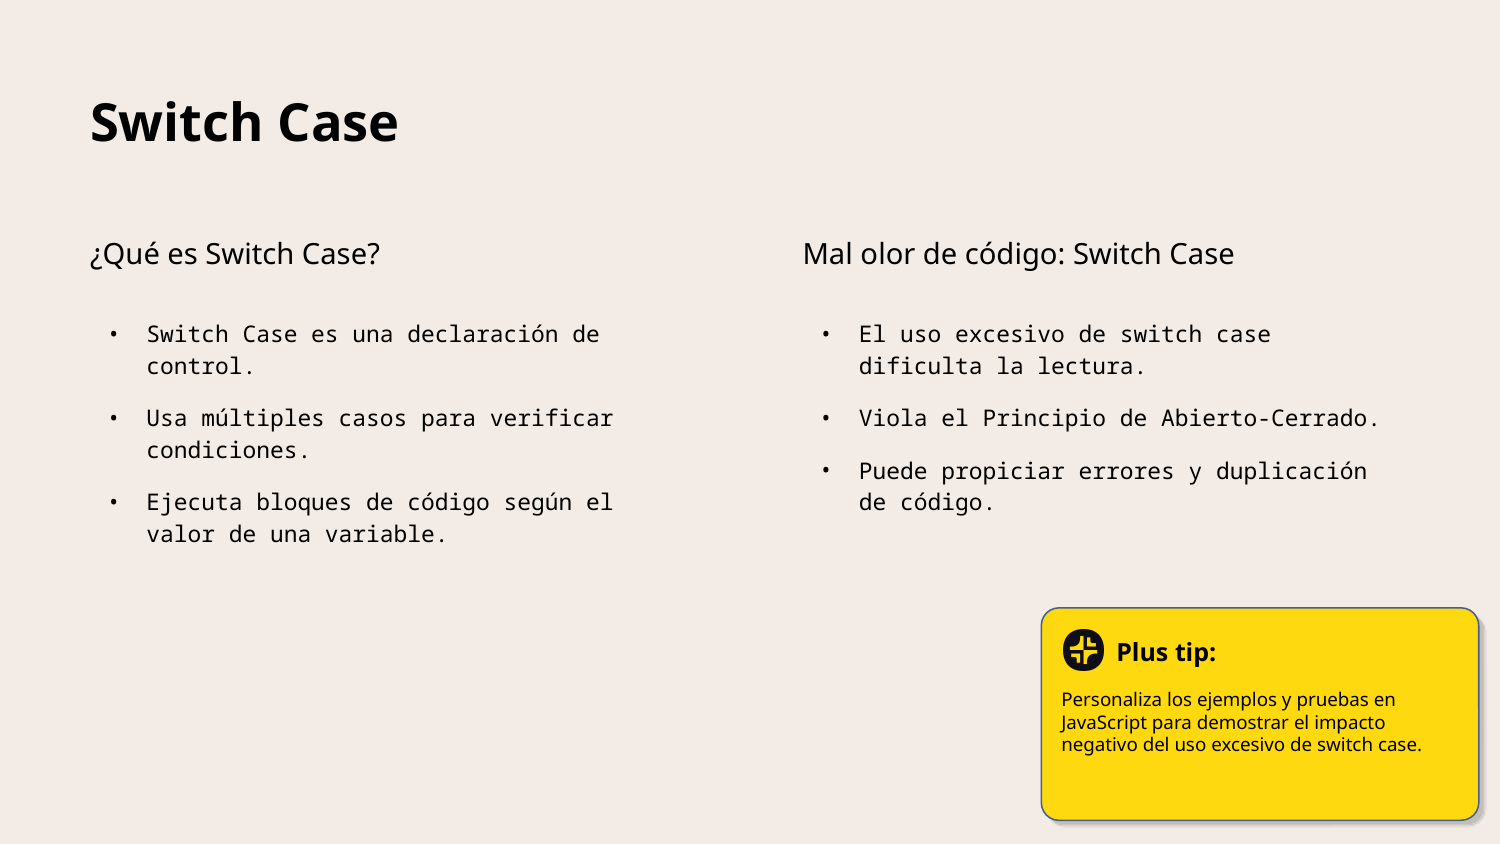

# Switch Case
¿Qué es Switch Case?
Mal olor de código: Switch Case
Switch Case es una declaración de control.
Usa múltiples casos para verificar condiciones.
Ejecuta bloques de código según el valor de una variable.
El uso excesivo de switch case dificulta la lectura.
Viola el Principio de Abierto-Cerrado.
Puede propiciar errores y duplicación de código.
Personaliza los ejemplos y pruebas en JavaScript para demostrar el impacto negativo del uso excesivo de switch case.
Plus tip: